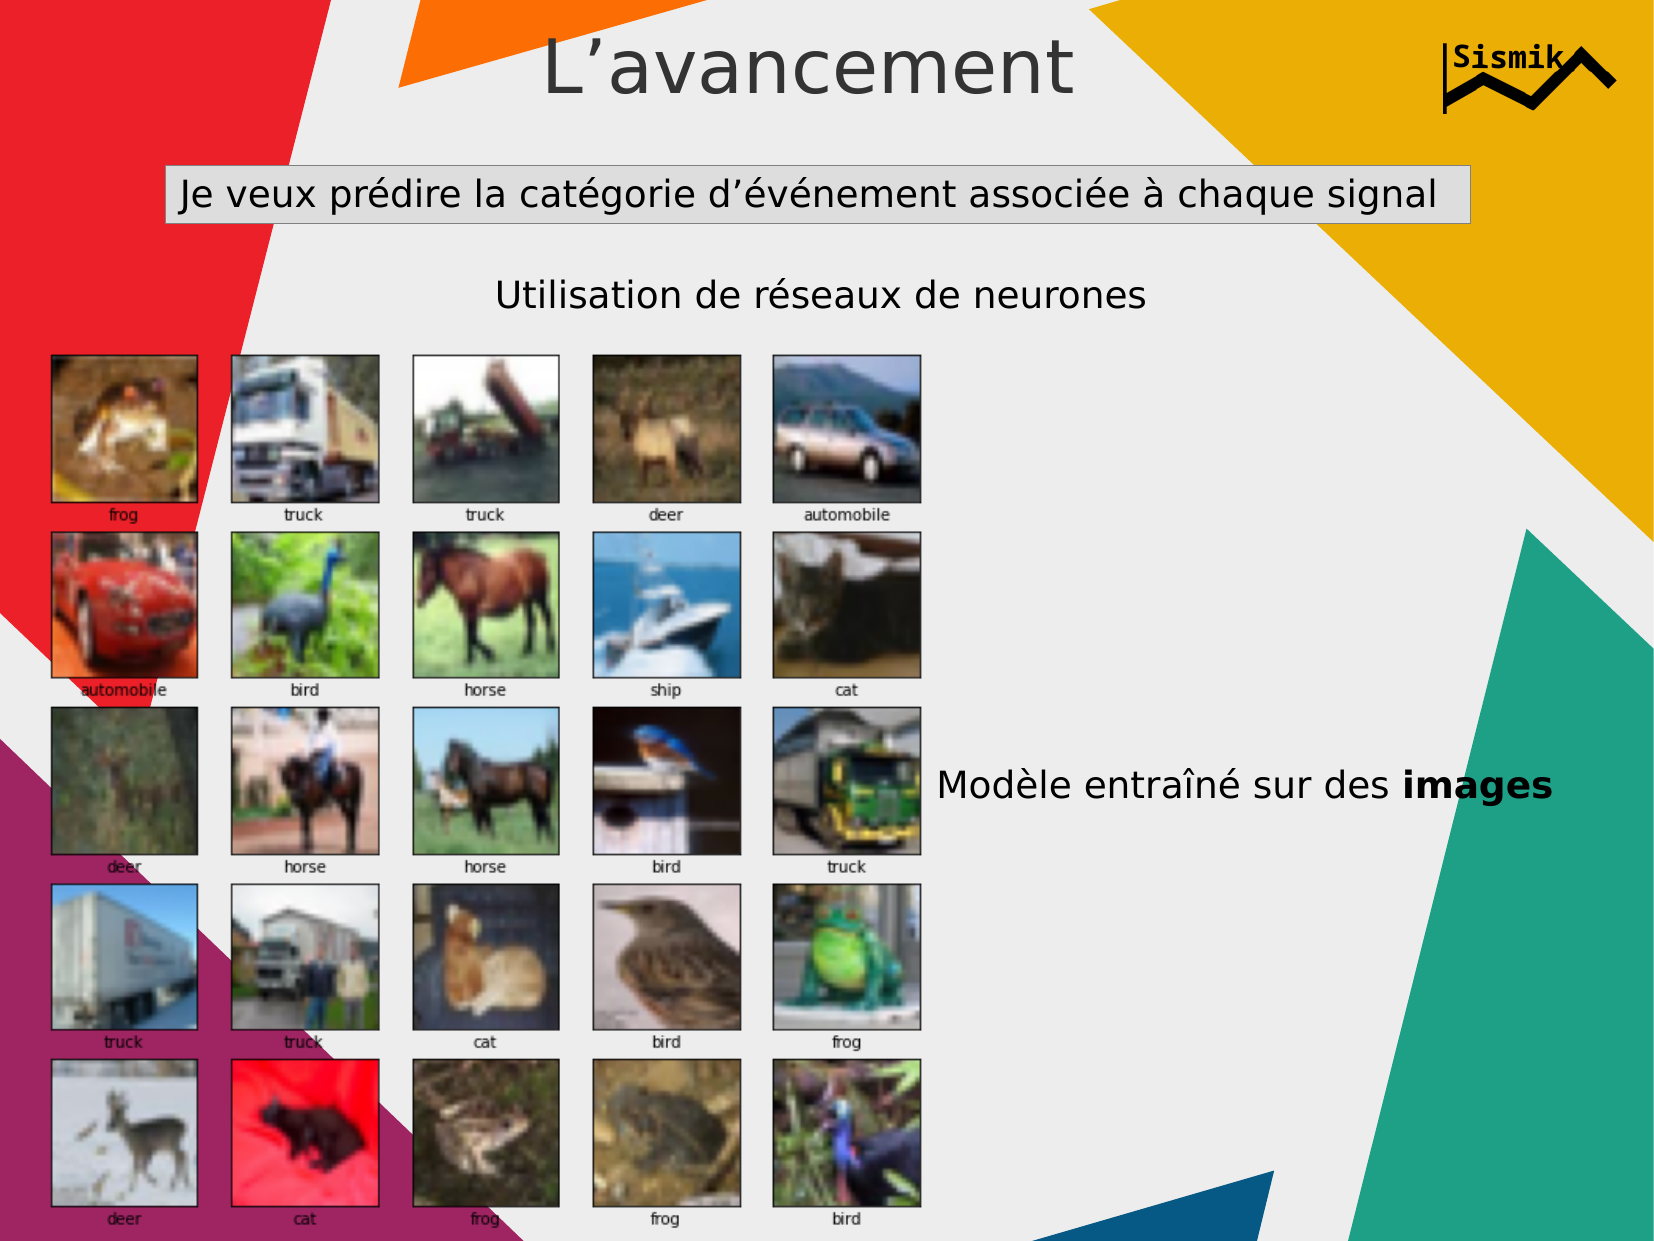

# L’avancement
Sismik
Je veux prédire la catégorie d’événement associée à chaque signal
Utilisation de réseaux de neurones
Modèle entraîné sur des images